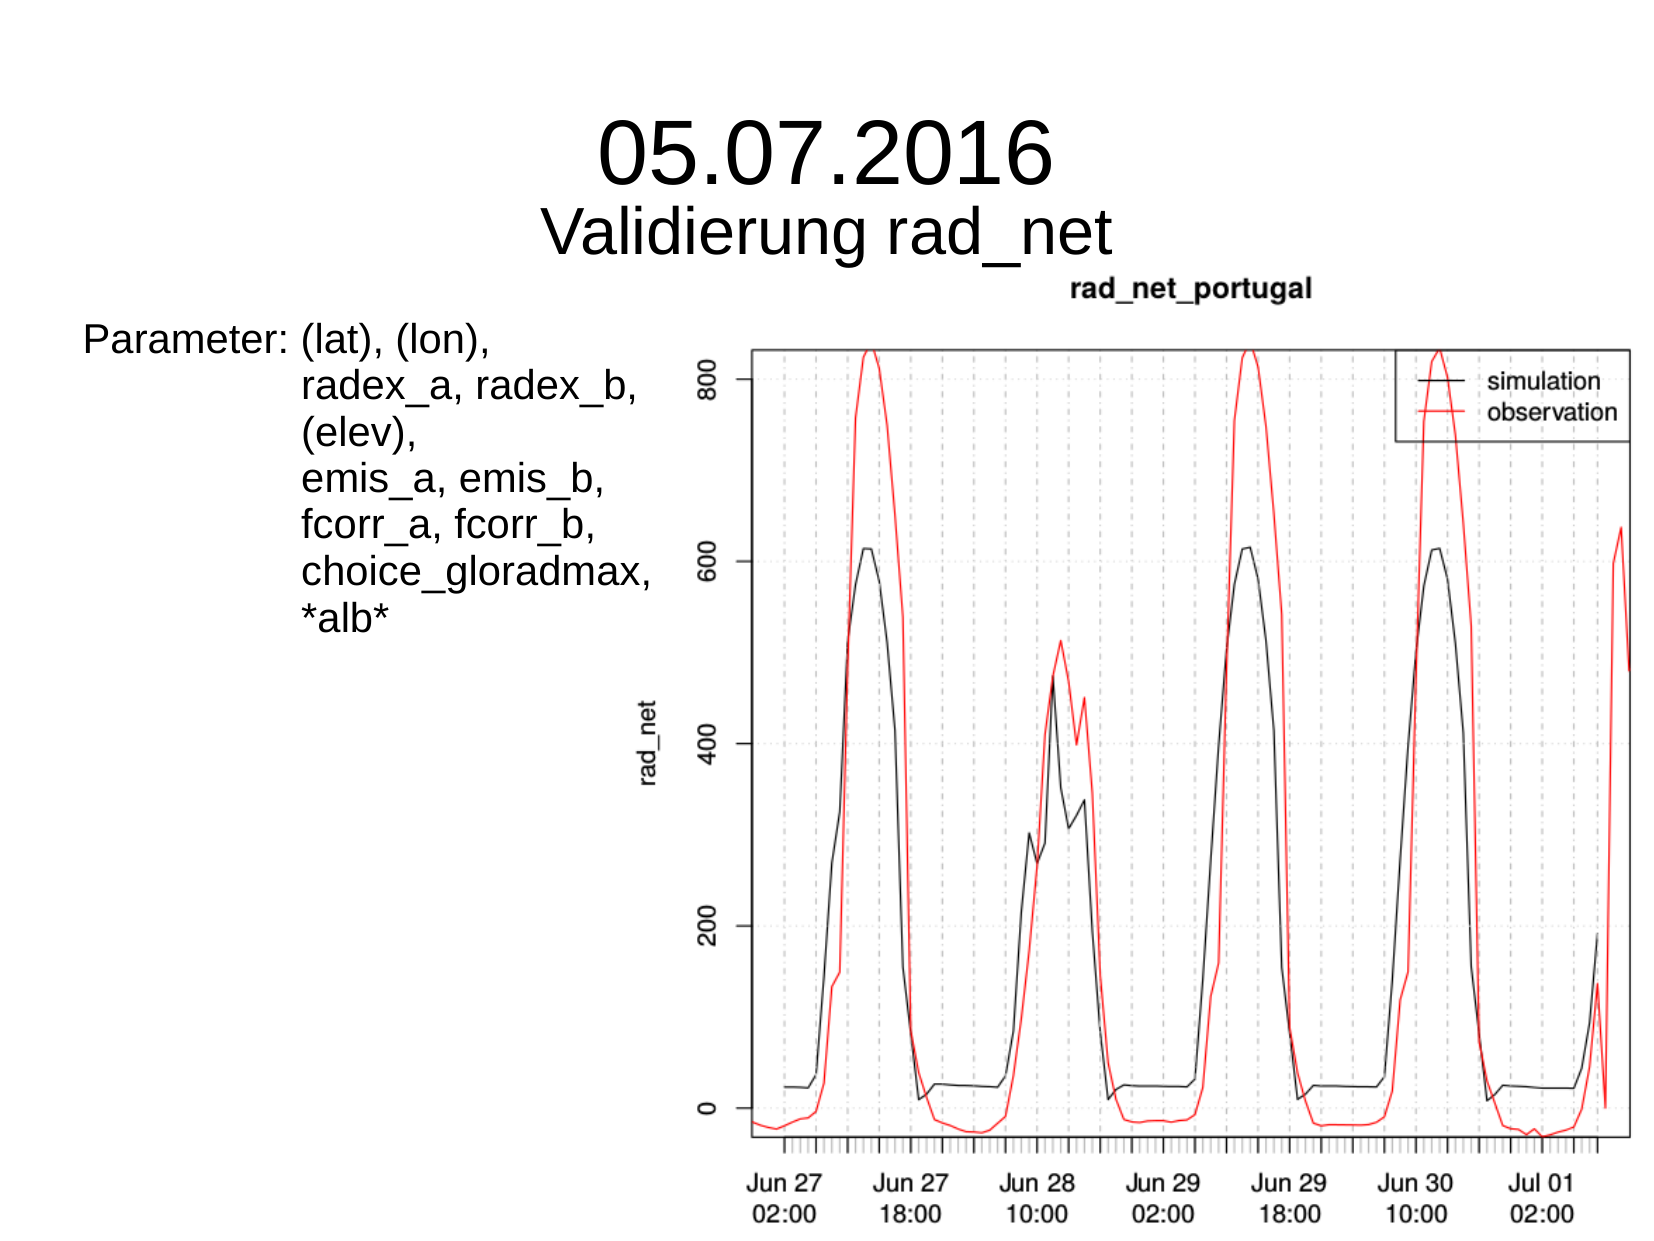

# 05.07.2016
Validierung rad_net
Parameter: (lat), (lon),
 radex_a, radex_b,
 (elev),
 emis_a, emis_b,
 fcorr_a, fcorr_b,
 choice_gloradmax,
 *alb*